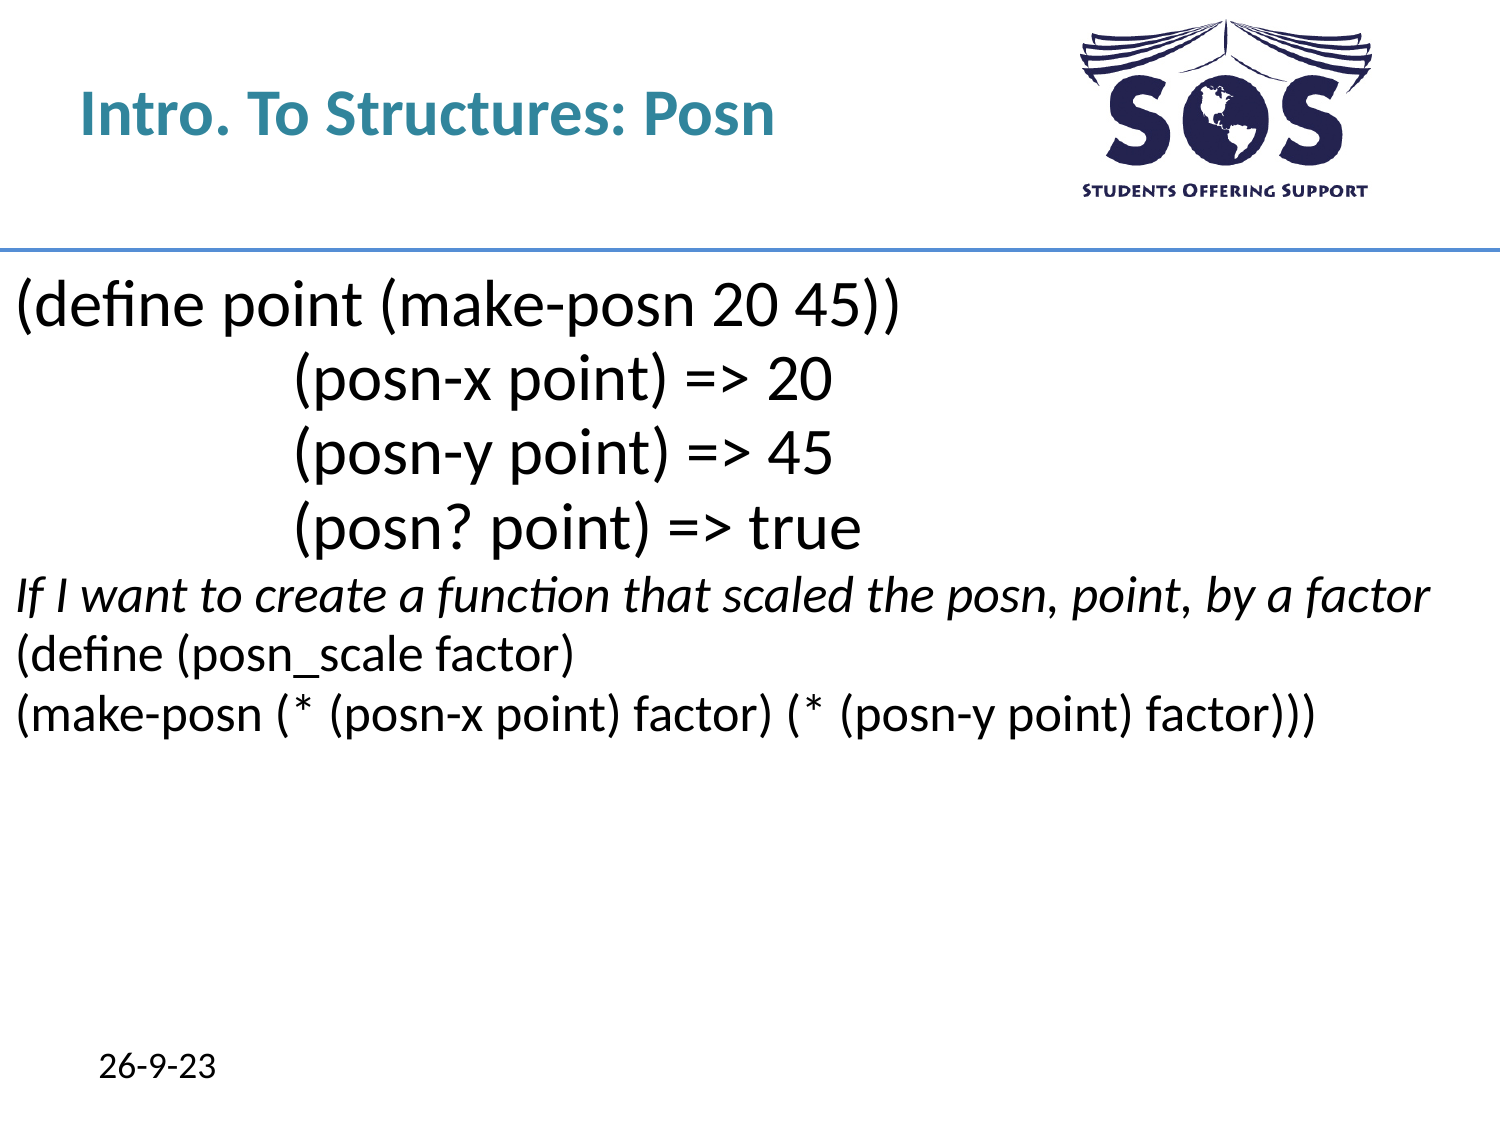

# Matrix Inverse
Intro. To Structures: Posn
(define point (make-posn 20 45))
			(posn-x point) => 20
			(posn-y point) => 45
			(posn? point) => true
If I want to create a function that scaled the posn, point, by a factor
(define (posn_scale factor)
(make-posn (* (posn-x point) factor) (* (posn-y point) factor)))